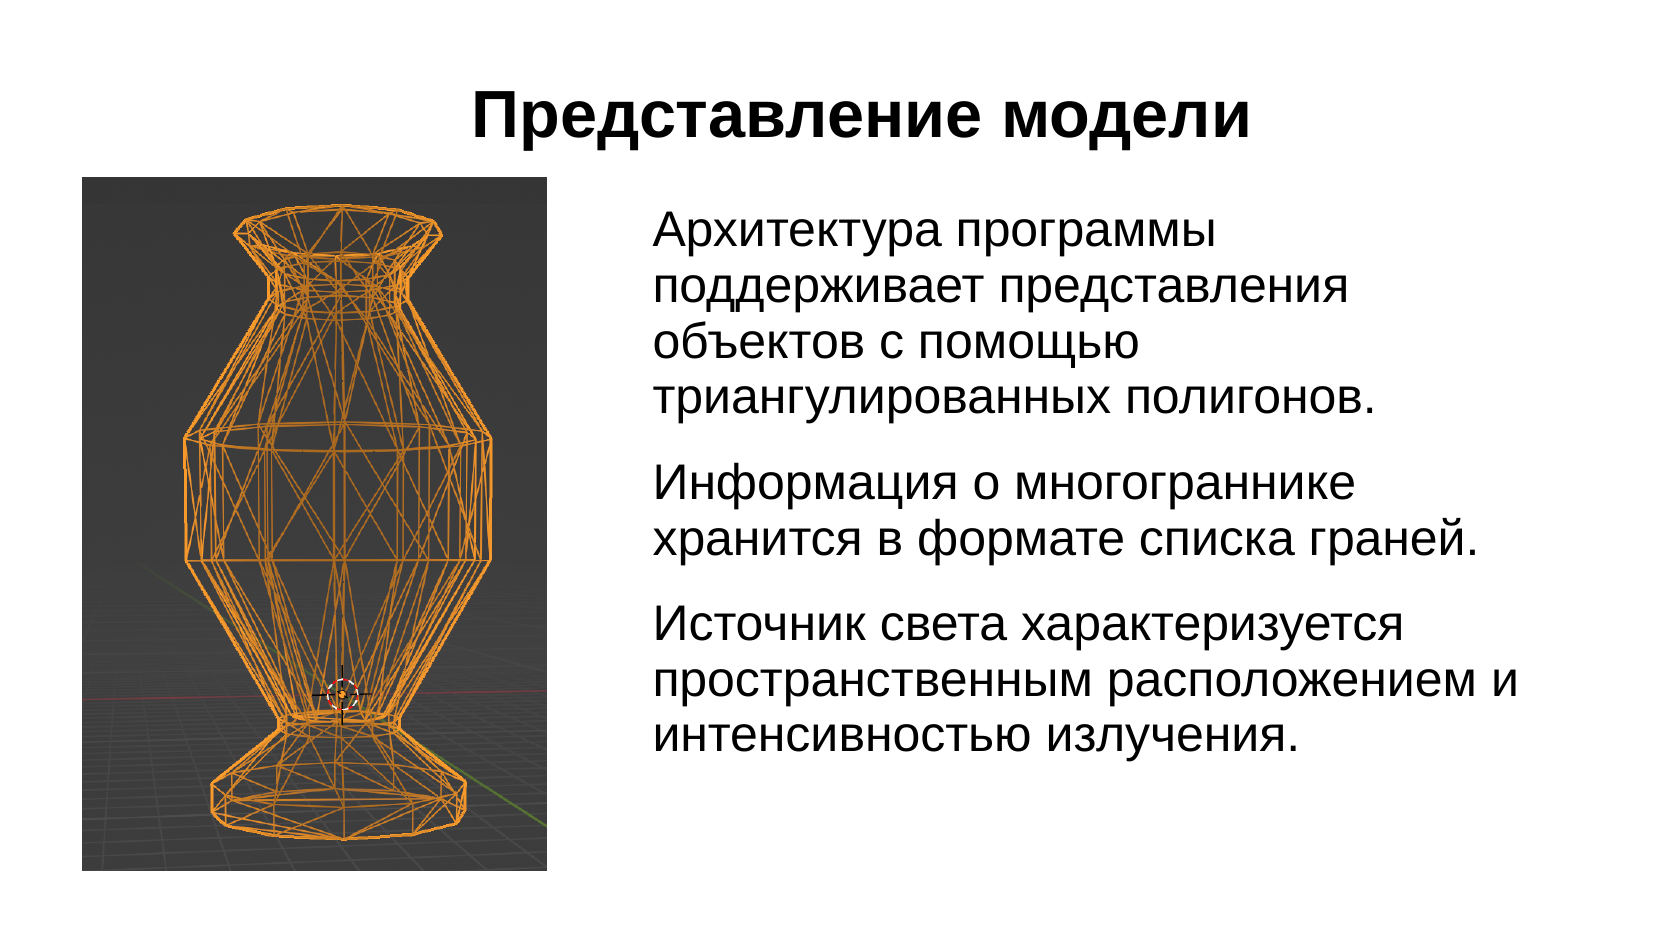

# Представление модели
Архитектура программы поддерживает представления объектов с помощью триангулированных полигонов.
Информация о многограннике хранится в формате списка граней.
Источник света характеризуется пространственным расположением и интенсивностью излучения.